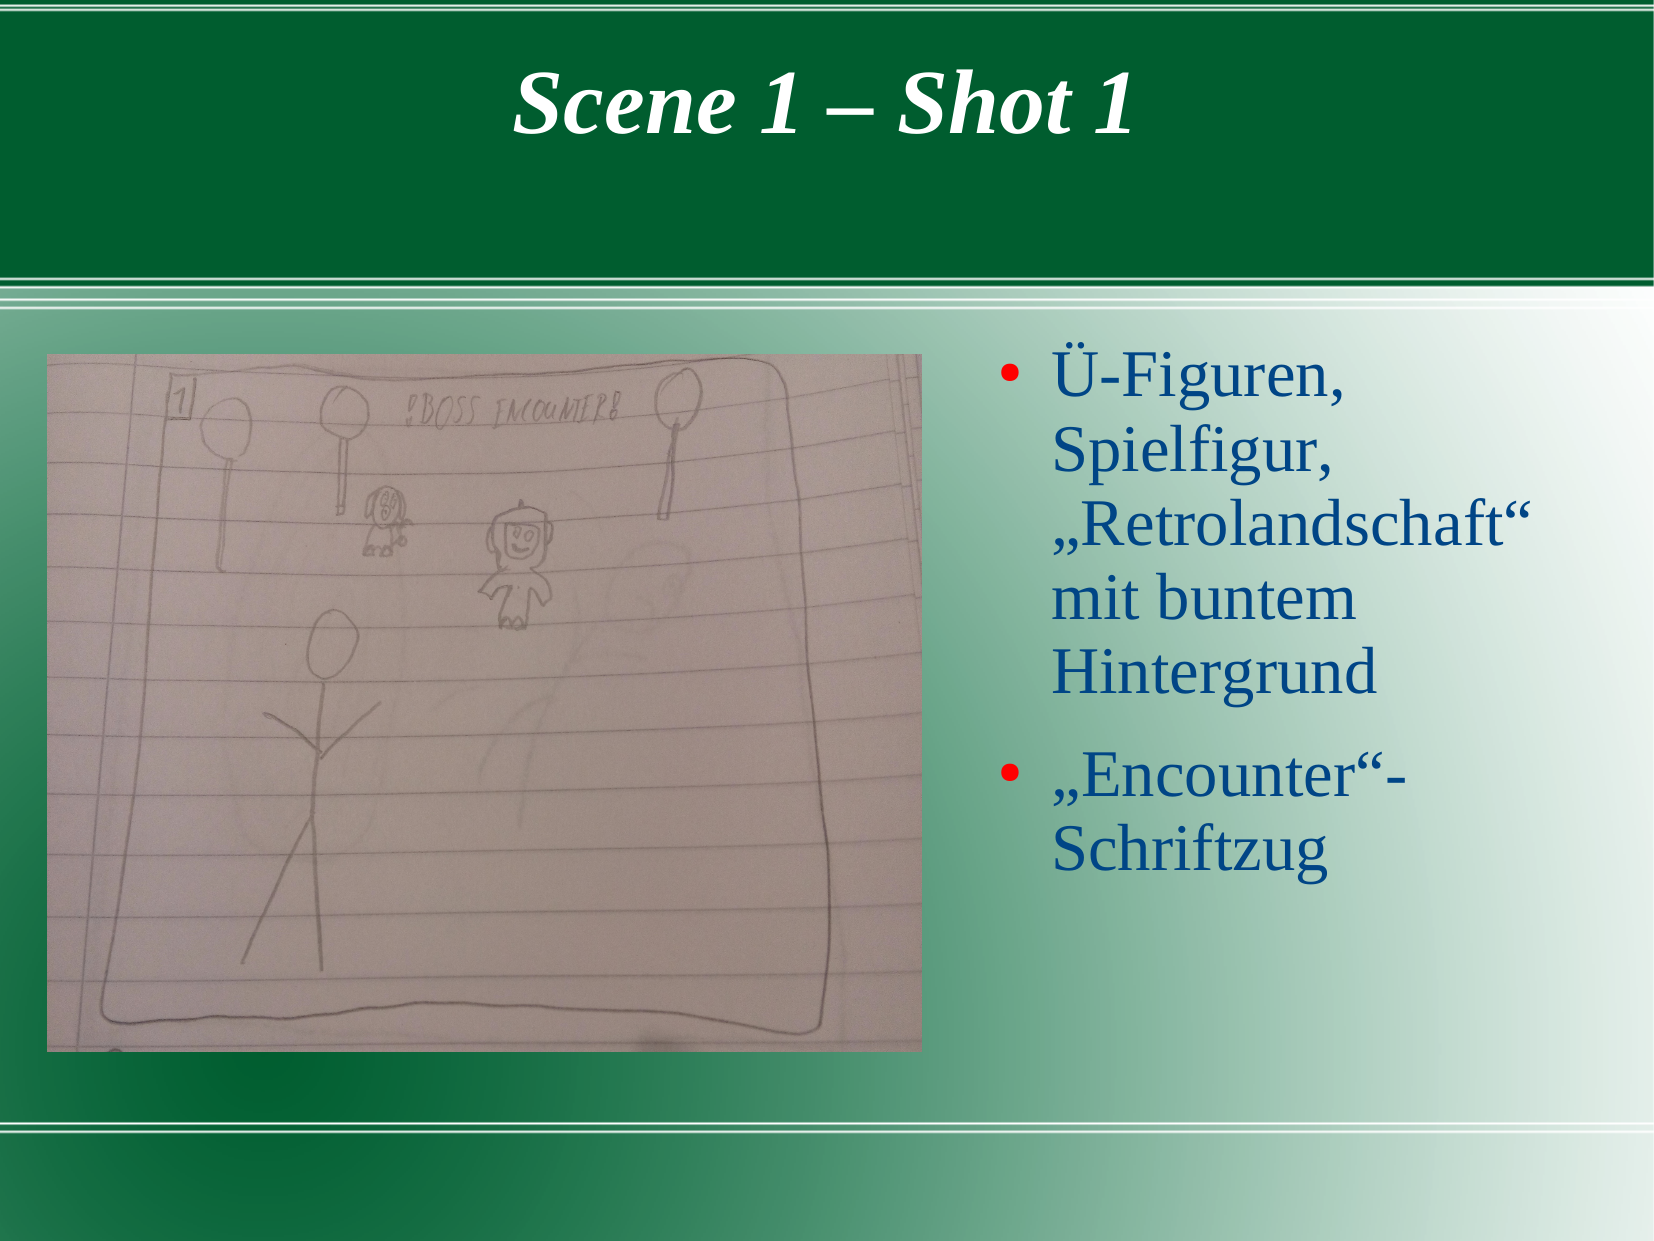

# Scene 1 – Shot 1
Ü-Figuren, Spielfigur, „Retrolandschaft“ mit buntem Hintergrund
„Encounter“-Schriftzug